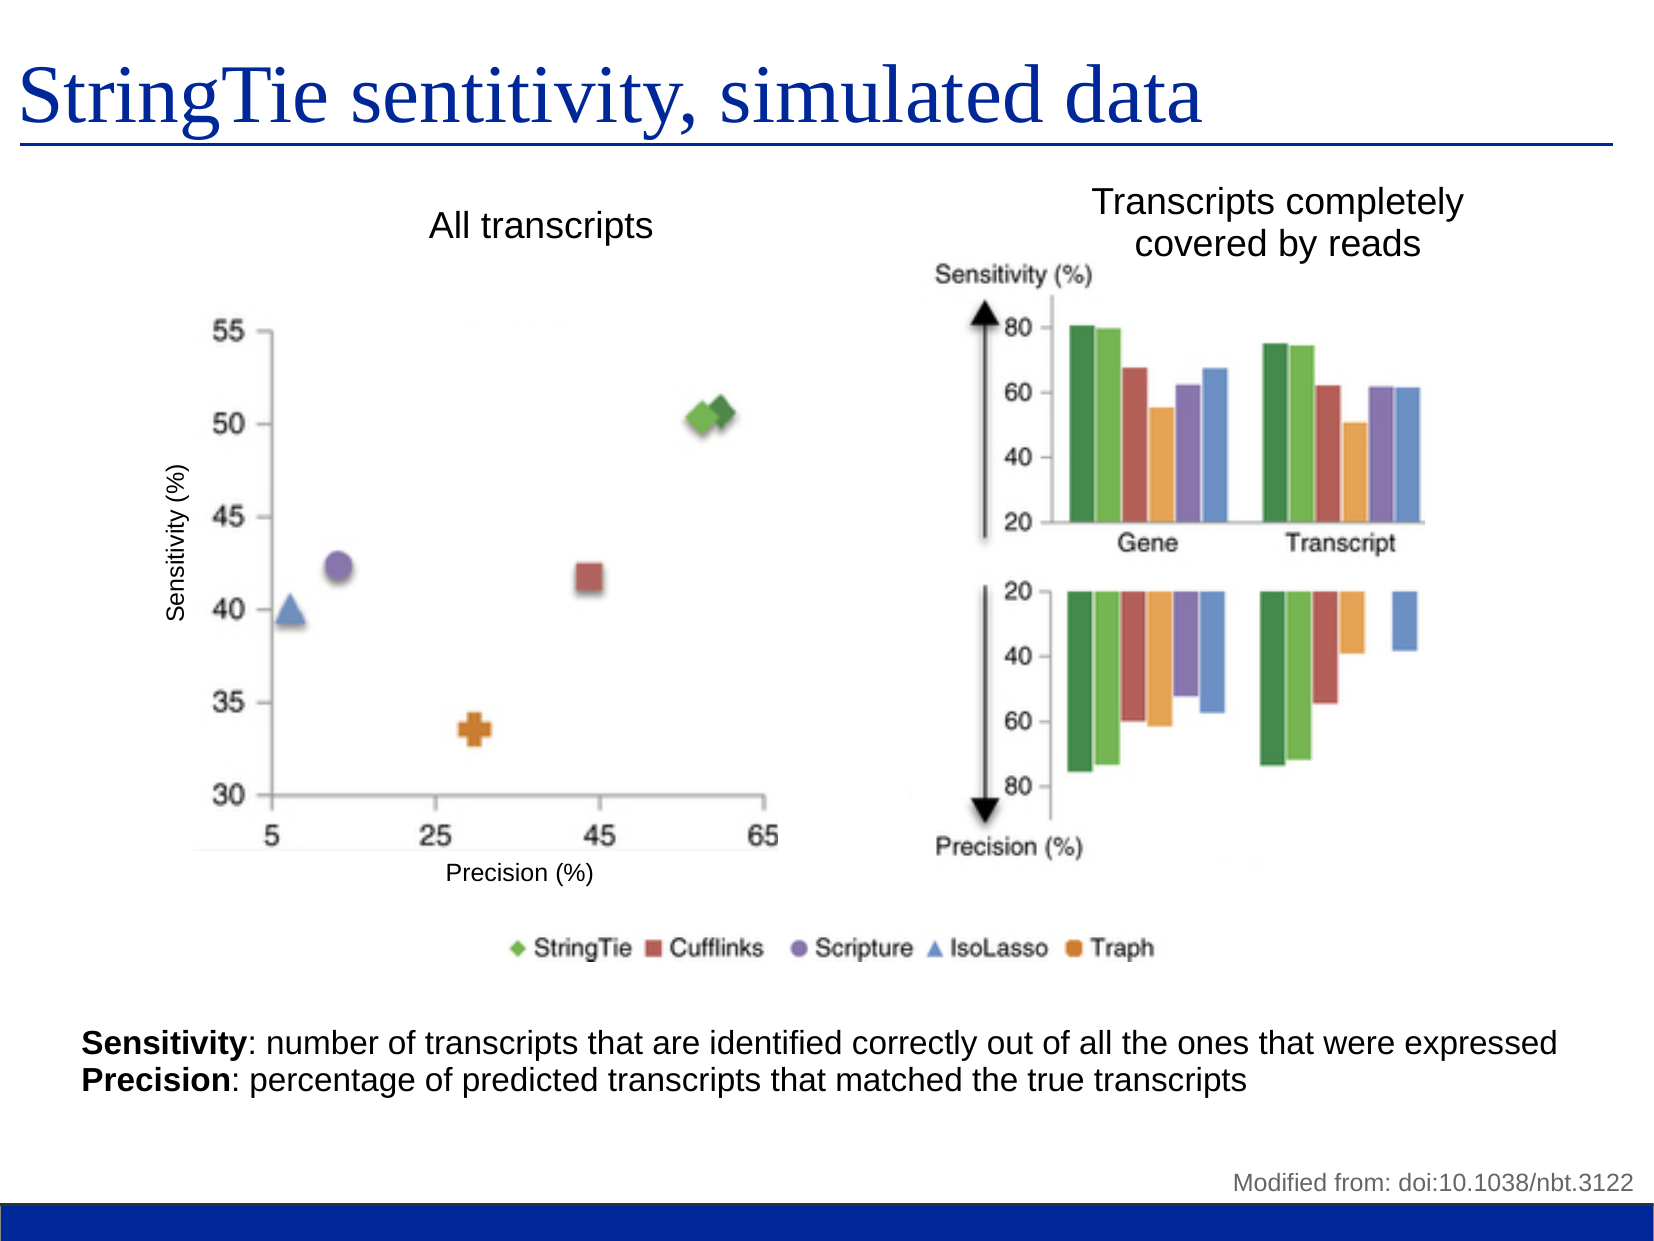

# StringTie sentitivity, simulated data
Transcripts completely
covered by reads
All transcripts
Sensitivity (%)
Precision (%)
Sensitivity: number of transcripts that are identified correctly out of all the ones that were expressed
Precision: percentage of predicted transcripts that matched the true transcripts
Modified from: doi:10.1038/nbt.3122